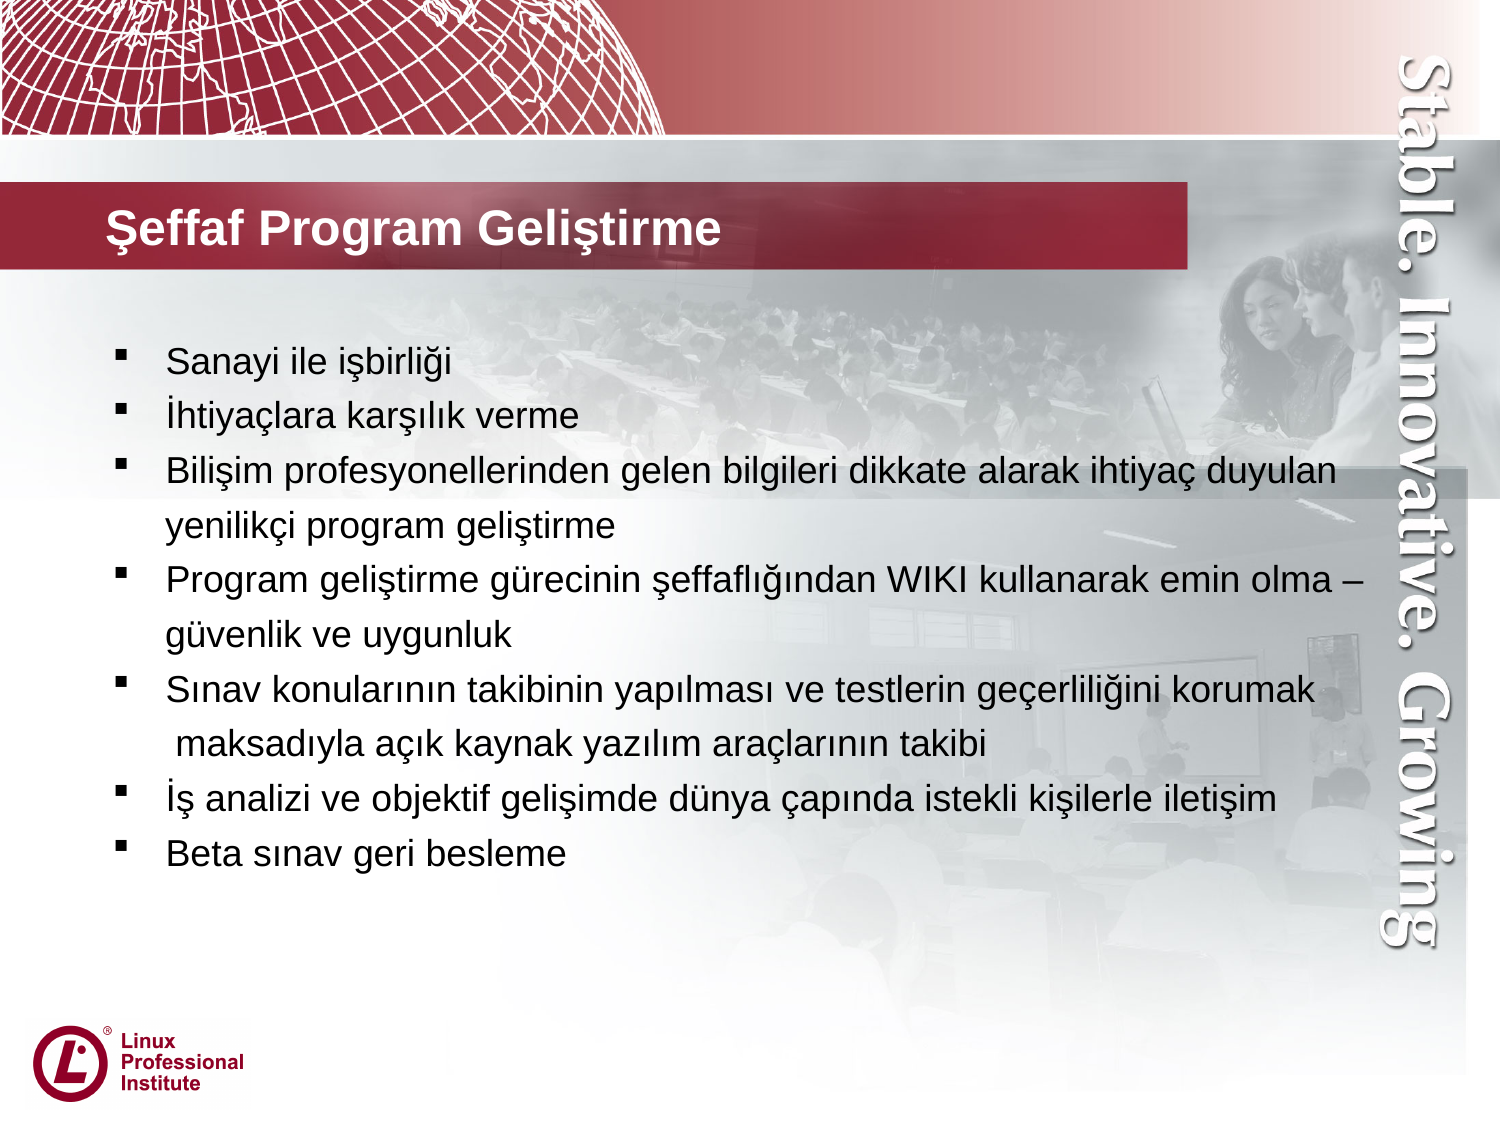

Şeffaf Program Geliştirme
Sanayi ile işbirliği
İhtiyaçlara karşılık verme
Bilişim profesyonellerinden gelen bilgileri dikkate alarak ihtiyaç duyulan
 yenilikçi program geliştirme
Program geliştirme gürecinin şeffaflığından WIKI kullanarak emin olma –
 güvenlik ve uygunluk
Sınav konularının takibinin yapılması ve testlerin geçerliliğini korumak
 maksadıyla açık kaynak yazılım araçlarının takibi
İş analizi ve objektif gelişimde dünya çapında istekli kişilerle iletişim
Beta sınav geri besleme